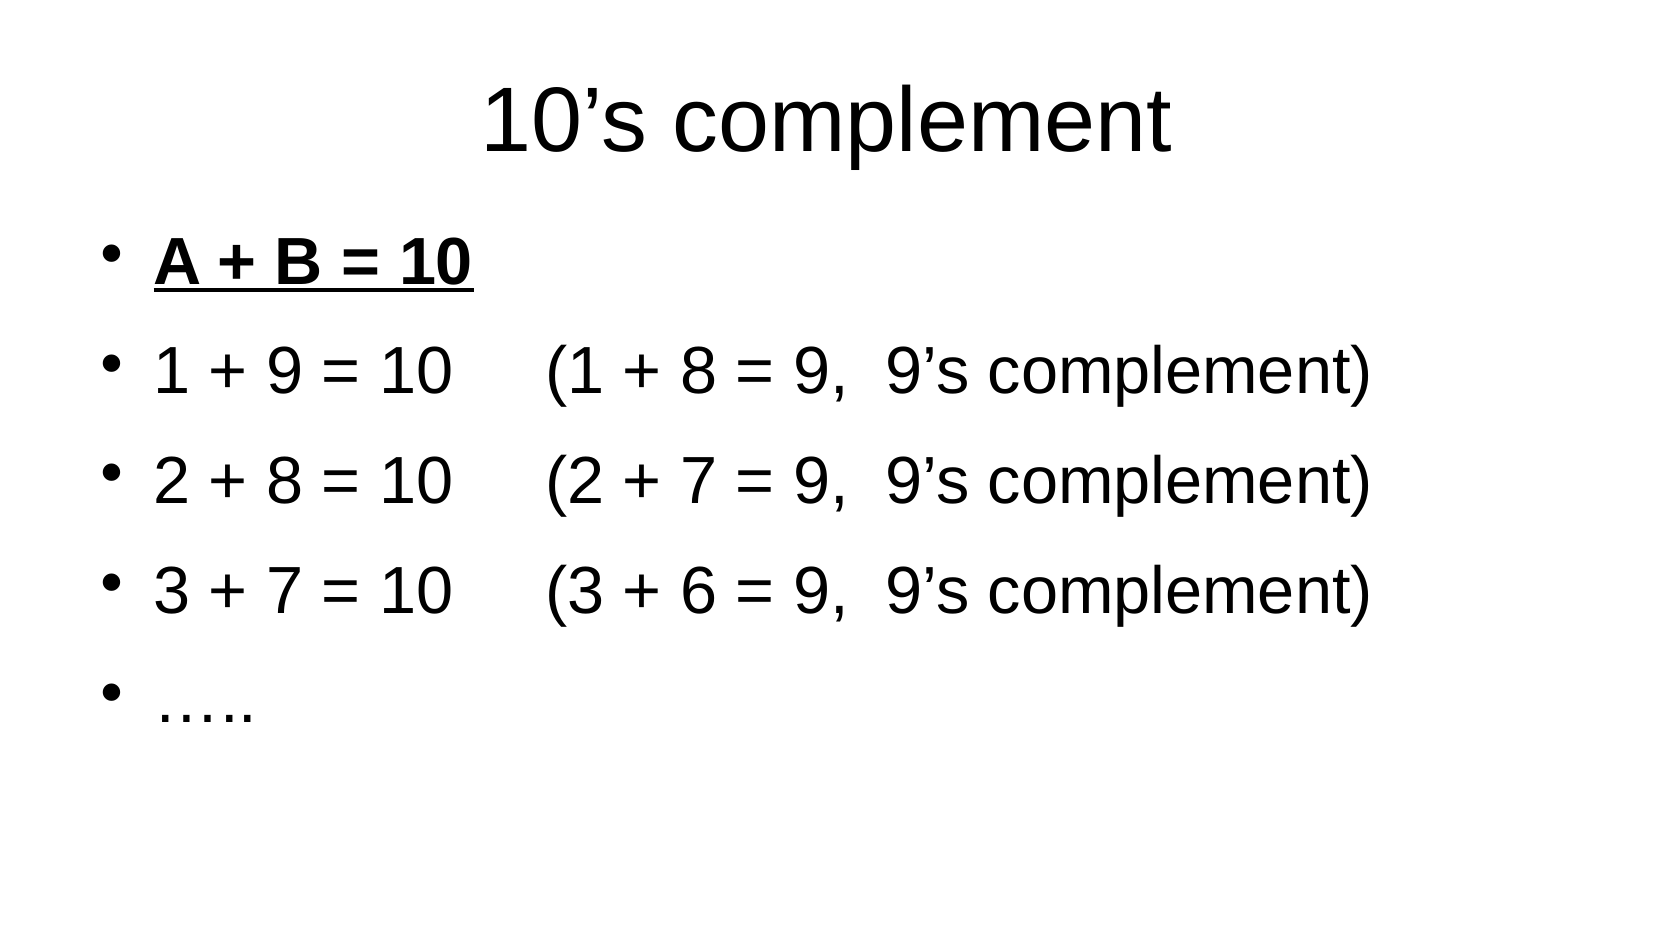

10’s complement
A + B = 10
1 + 9 = 10 (1 + 8 = 9, 9’s complement)
2 + 8 = 10 (2 + 7 = 9, 9’s complement)
3 + 7 = 10 (3 + 6 = 9, 9’s complement)
…..